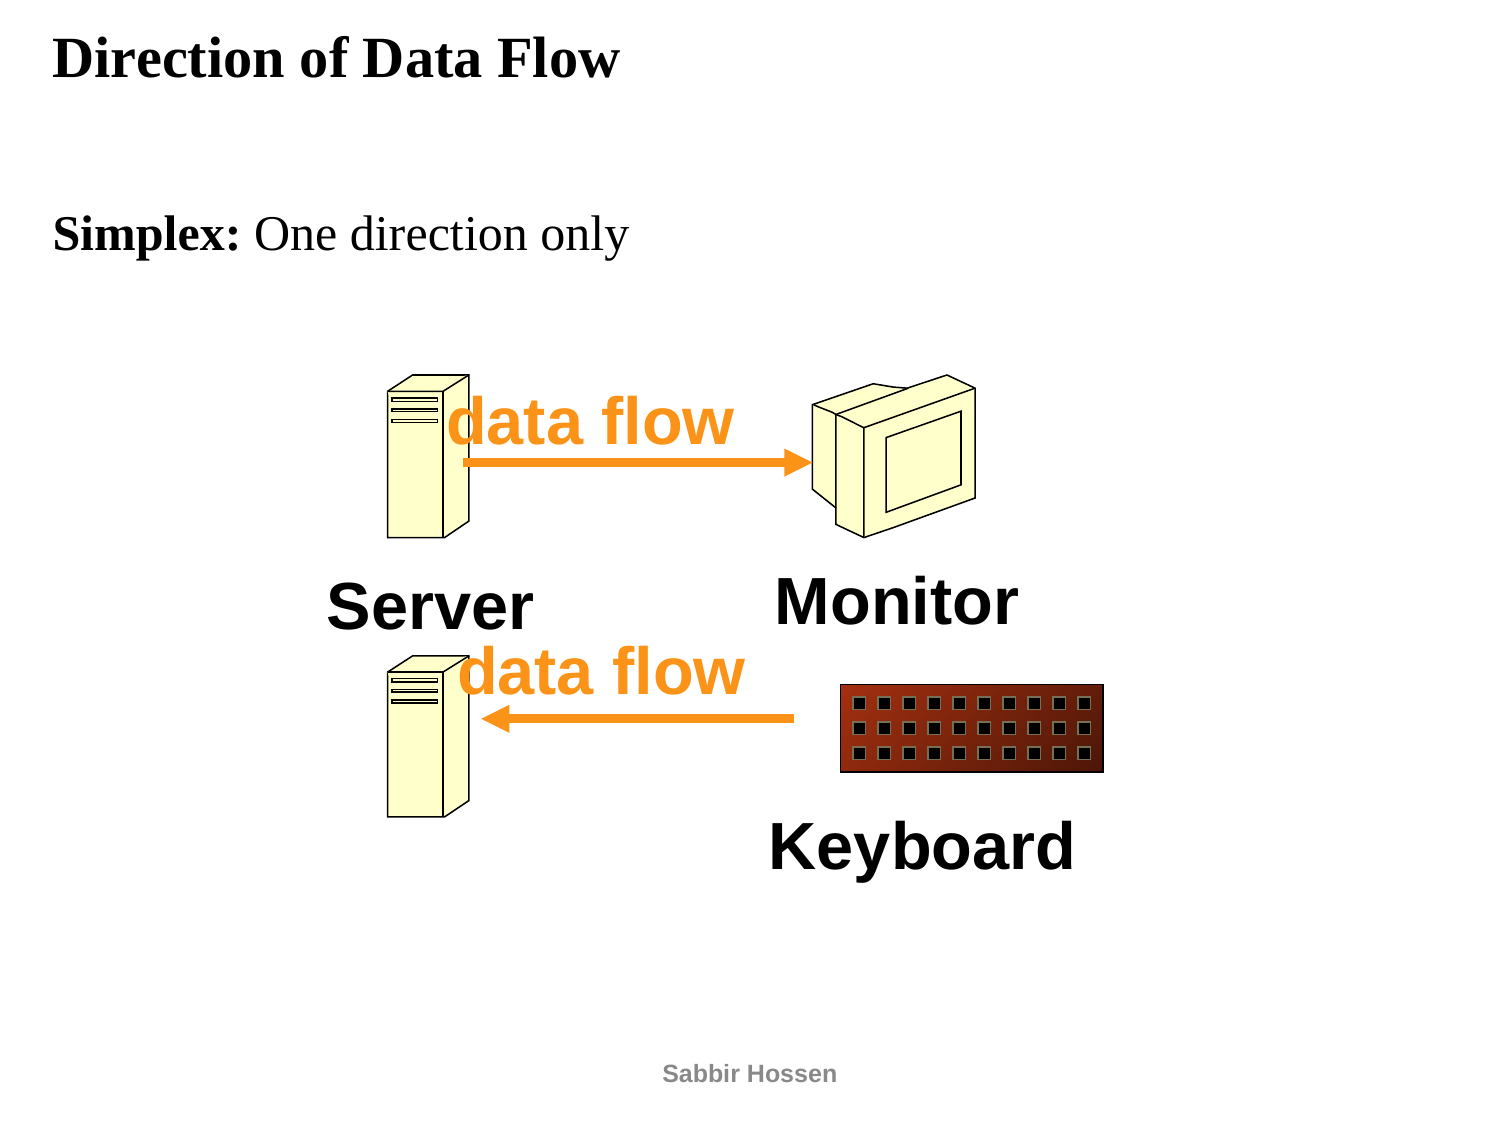

# Direction of Data Flow
Simplex: One direction only
data flow
Server
Monitor
data flow
Keyboard
Sabbir Hossen